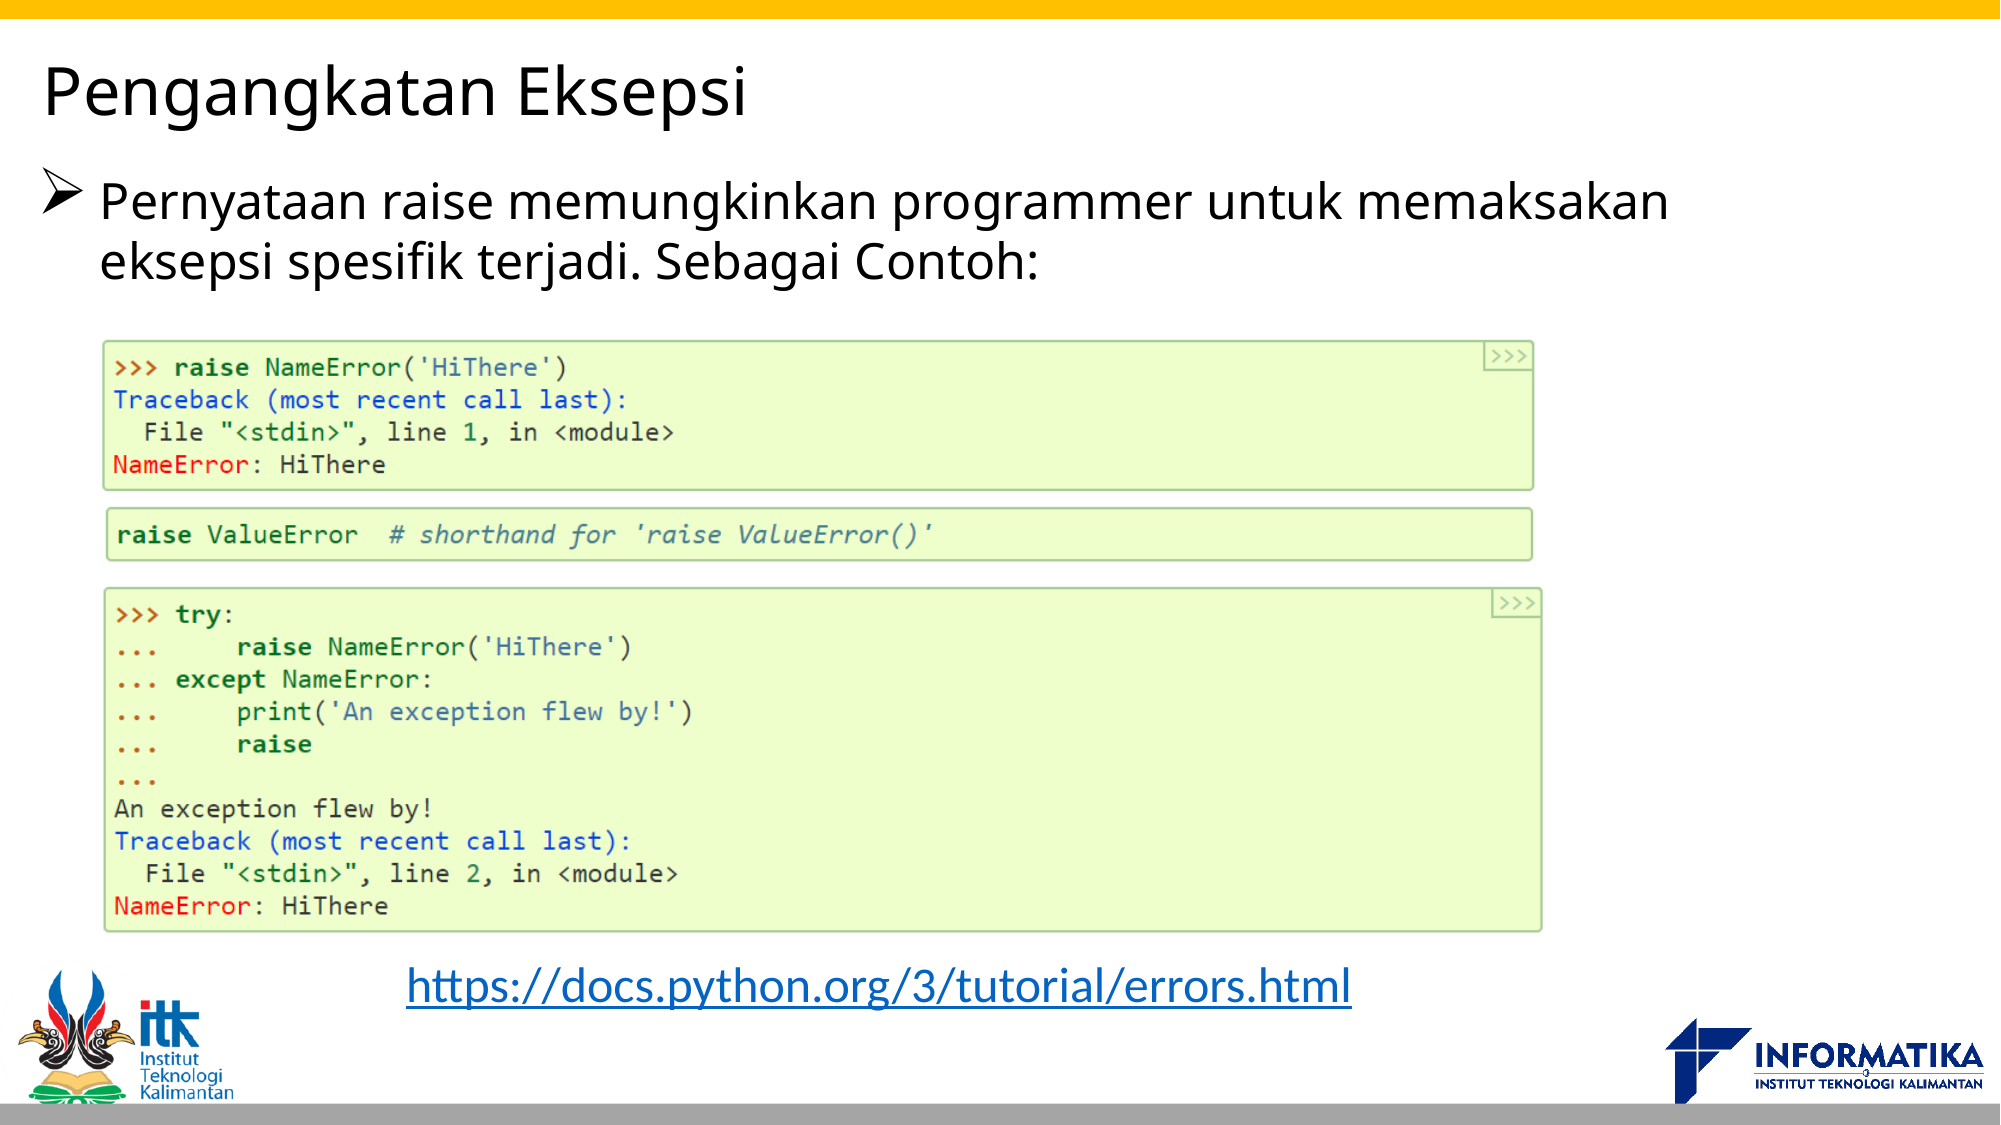

# Pengangkatan Eksepsi
Pernyataan raise memungkinkan programmer untuk memaksakan eksepsi spesifik terjadi. Sebagai Contoh:
https://docs.python.org/3/tutorial/errors.html